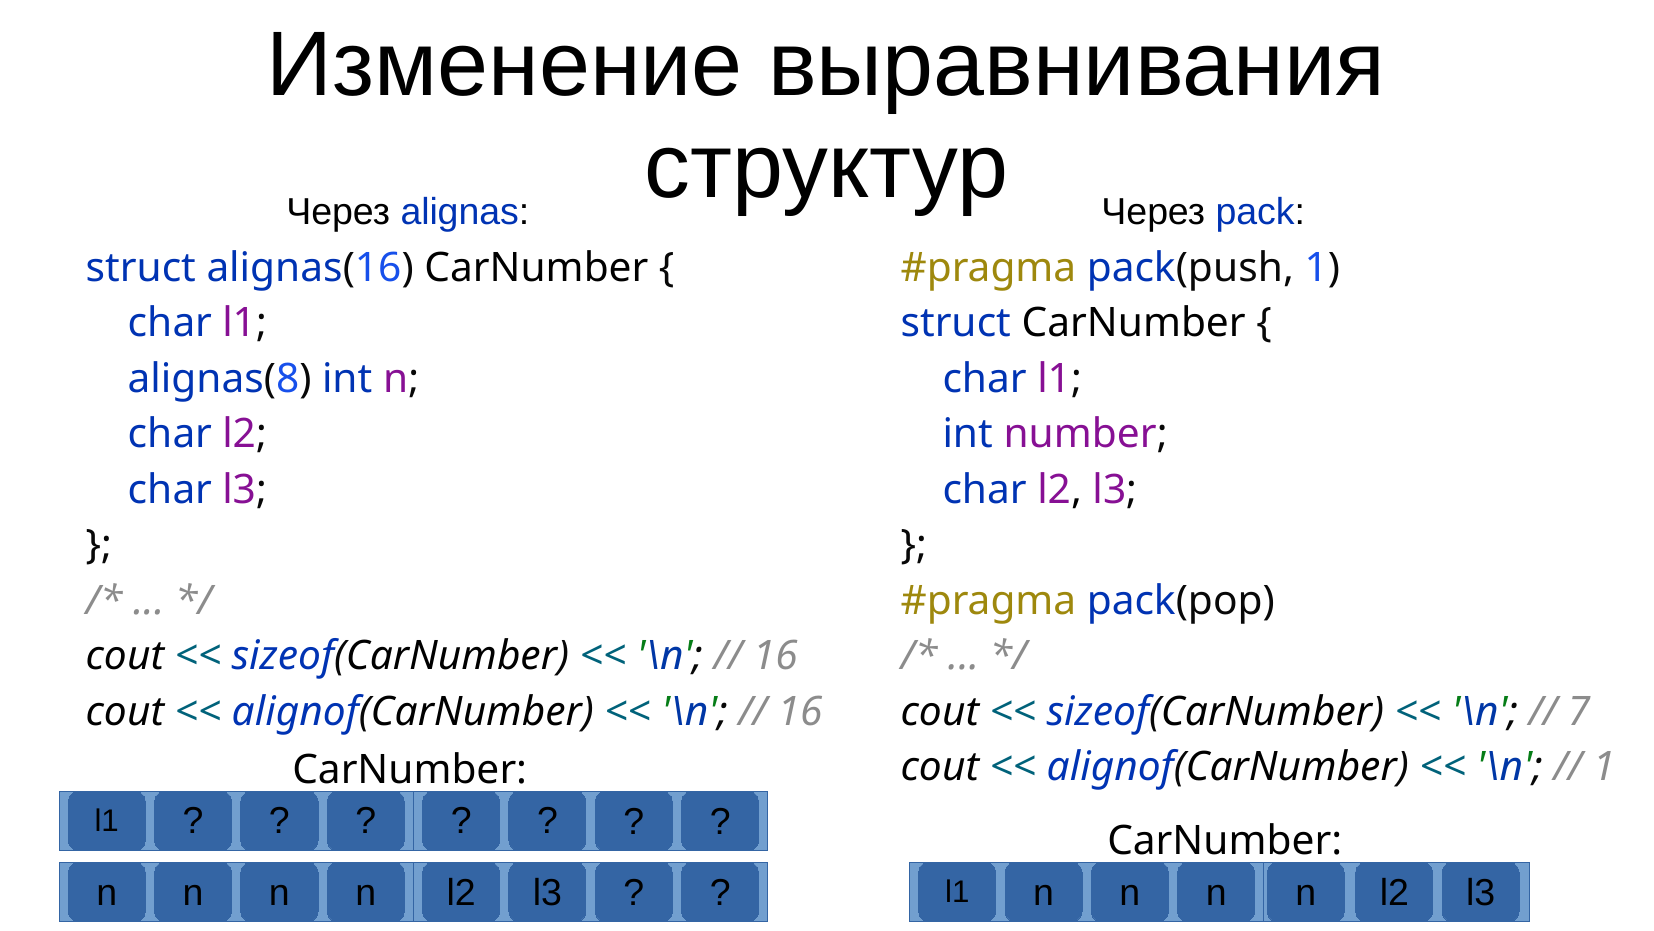

# Изменение выравнивания структур
Через alignas:
Через pack:
struct alignas(16) CarNumber {
 char l1;
 alignas(8) int n;
 char l2;
 char l3;
};
/* ... */
cout << sizeof(CarNumber) << '\n'; // 16
cout << alignof(CarNumber) << '\n'; // 16
#pragma pack(push, 1)
struct CarNumber {
 char l1;
 int number;
 char l2, l3;
};
#pragma pack(pop)
/* ... */
cout << sizeof(CarNumber) << '\n'; // 7
cout << alignof(CarNumber) << '\n'; // 1
CarNumber:
l1
?
?
?
?
?
?
?
CarNumber:
l1
n
n
n
n
n
n
n
l2
l3
n
l2
l3
?
?